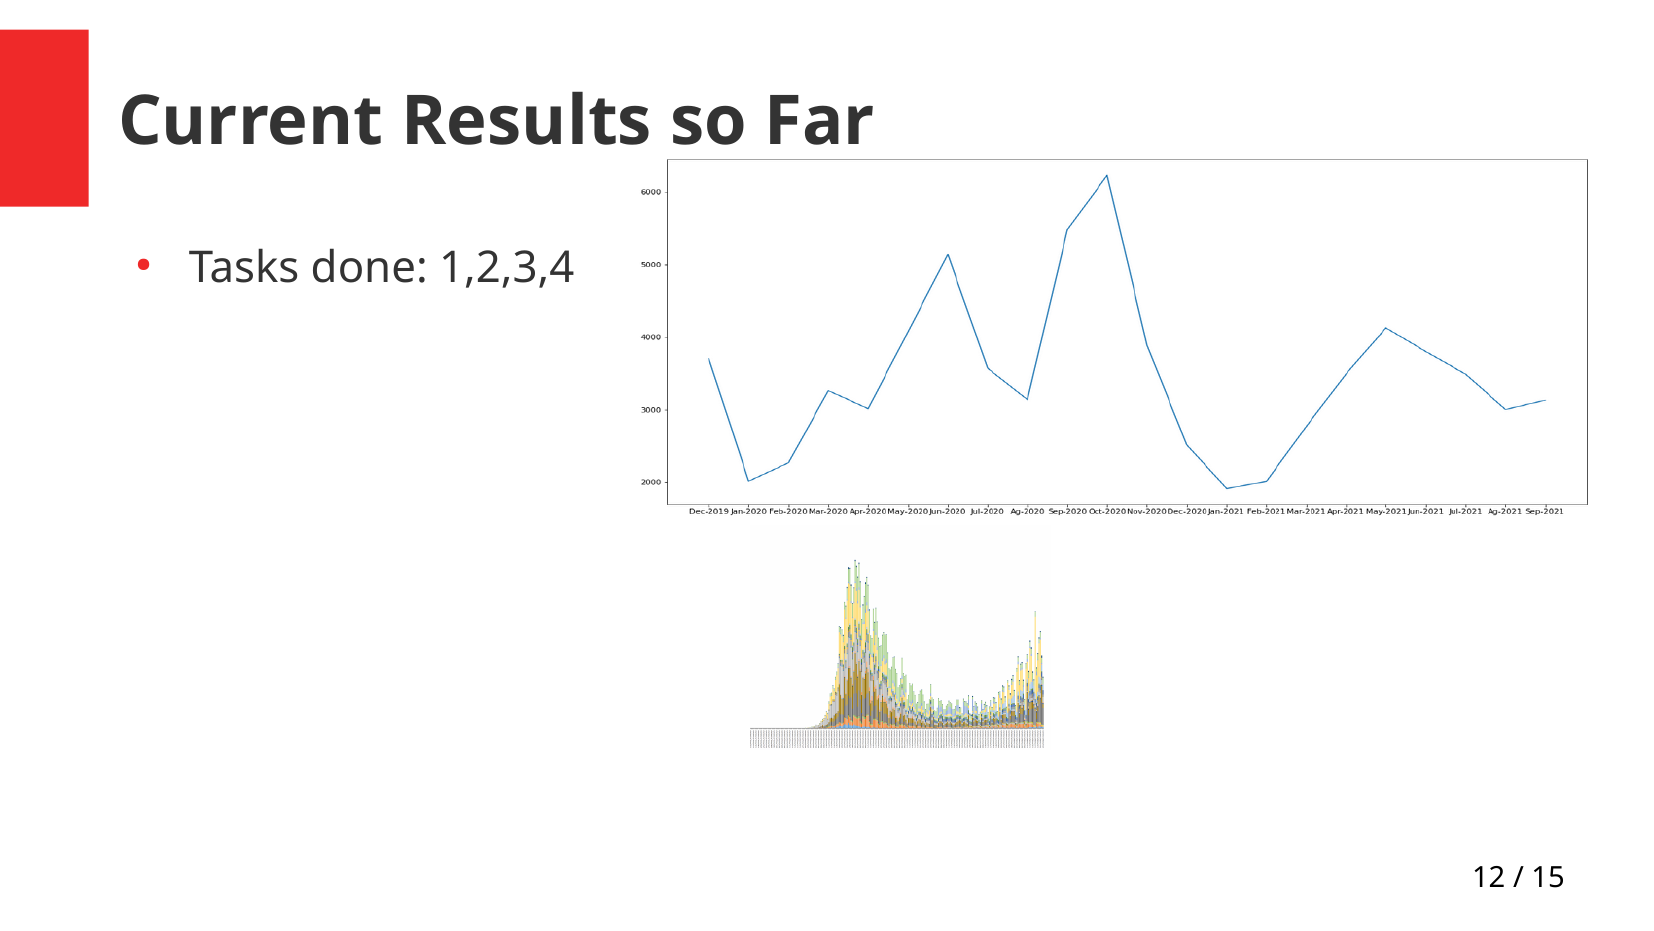

# Current Results so Far
Tasks done: 1,2,3,4
12